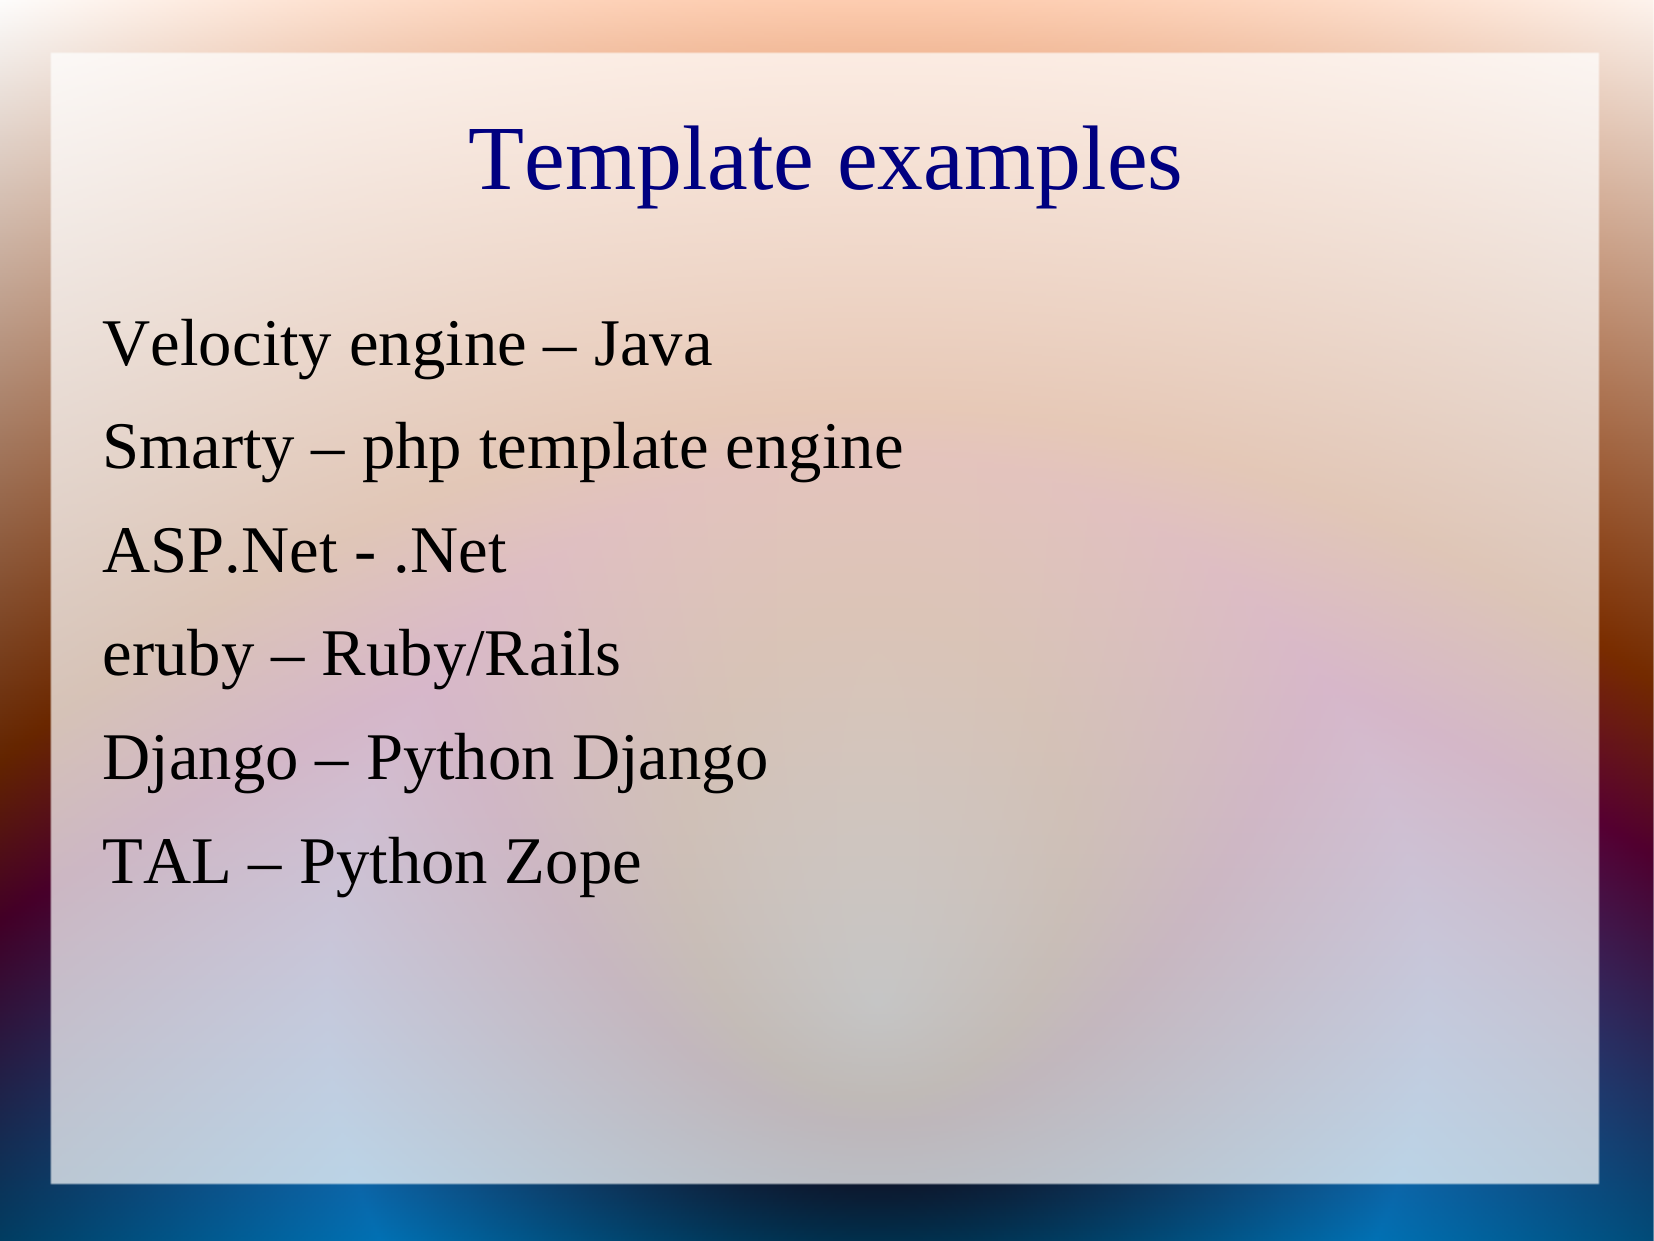

# Template examples
Velocity engine – Java
Smarty – php template engine
ASP.Net - .Net
eruby – Ruby/Rails
Django – Python Django
TAL – Python Zope